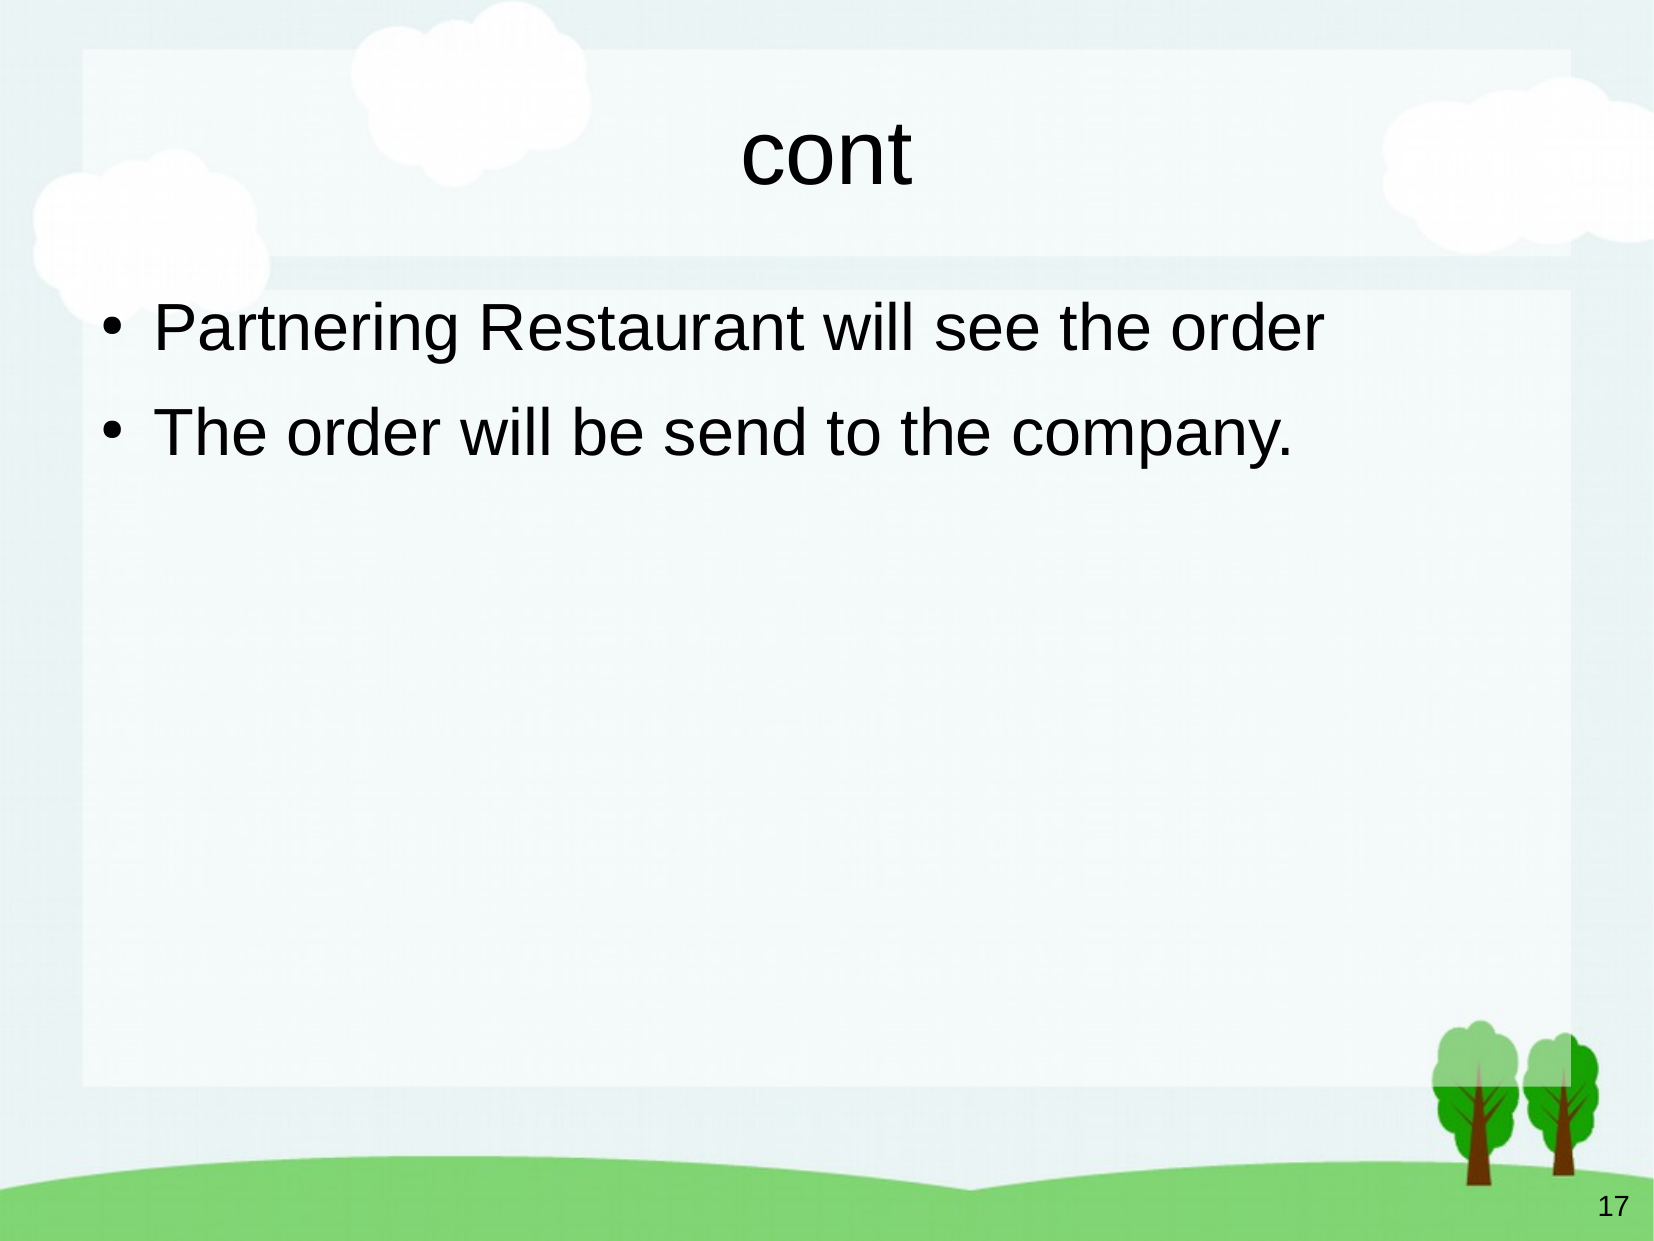

# cont
Partnering Restaurant will see the order
The order will be send to the company.
17